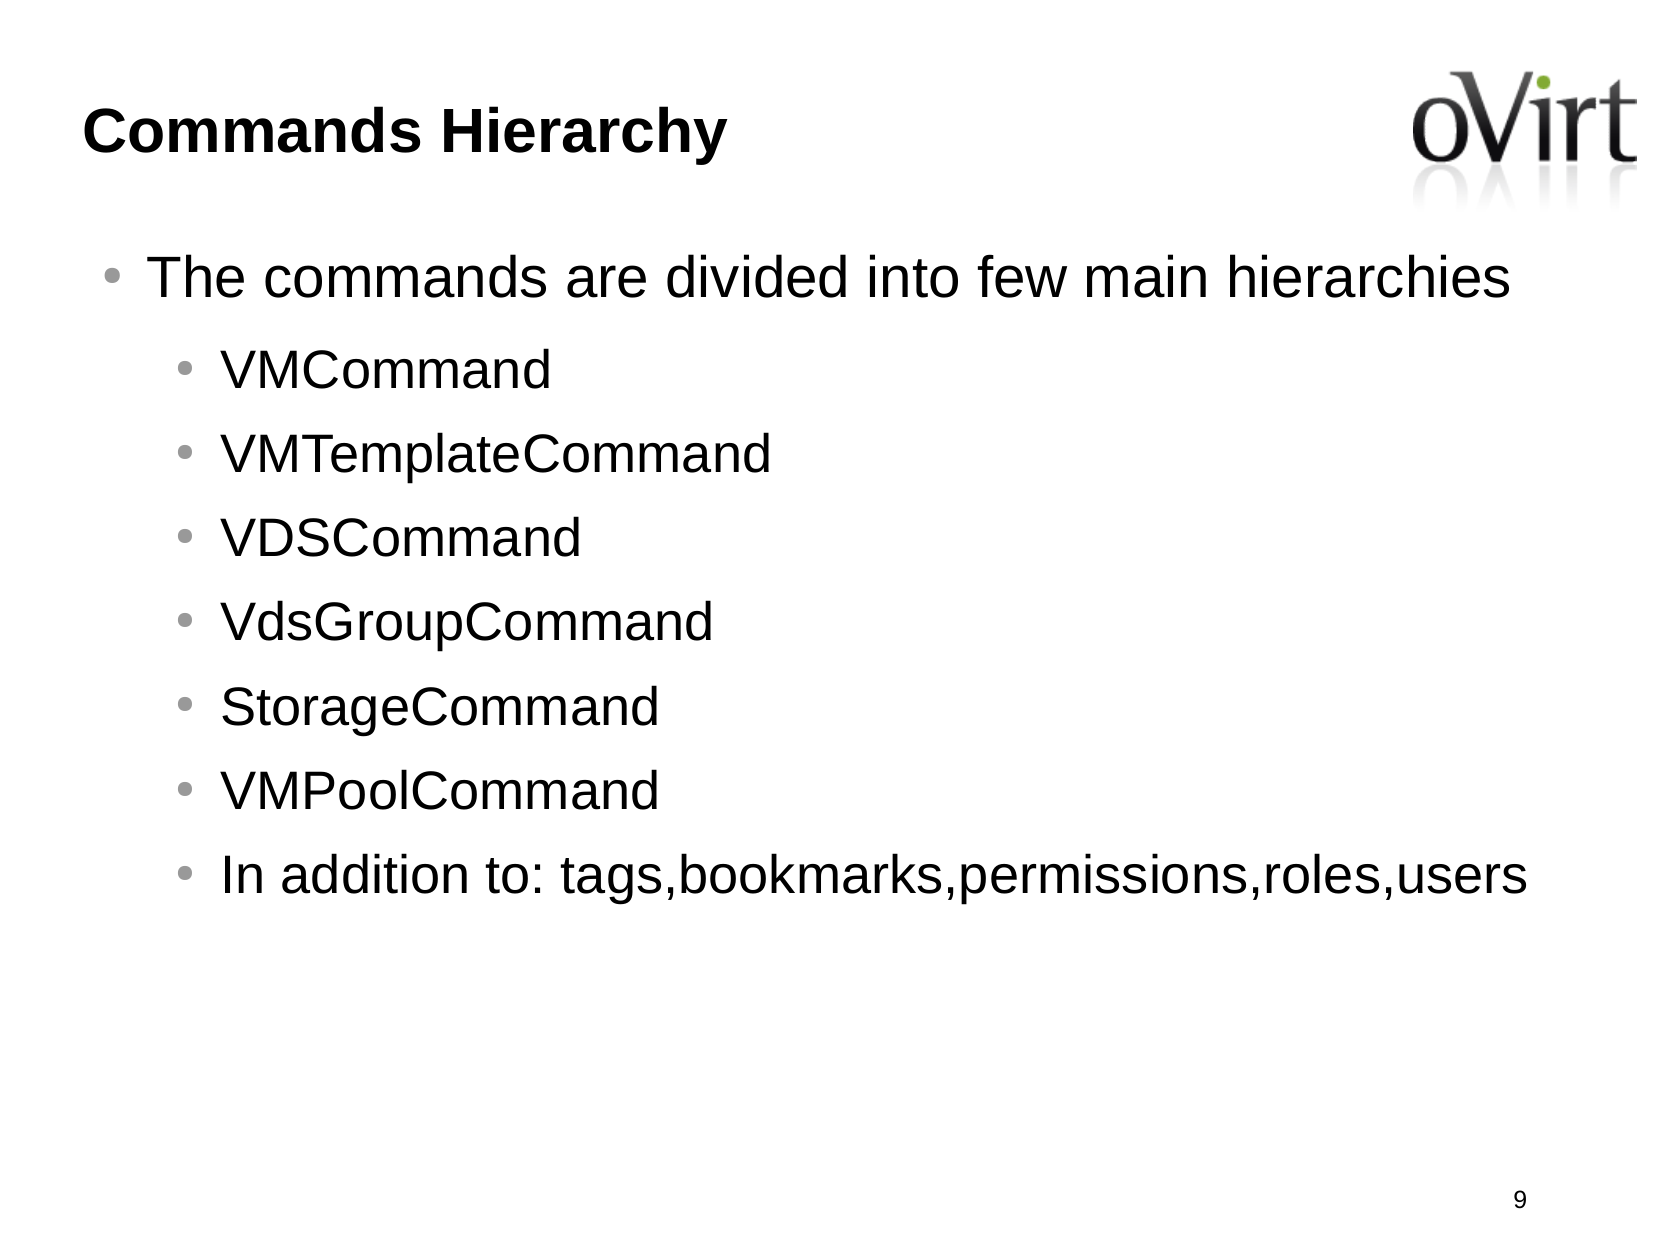

# Commands Hierarchy
The commands are divided into few main hierarchies
VMCommand
VMTemplateCommand
VDSCommand
VdsGroupCommand
StorageCommand
VMPoolCommand
In addition to: tags,bookmarks,permissions,roles,users